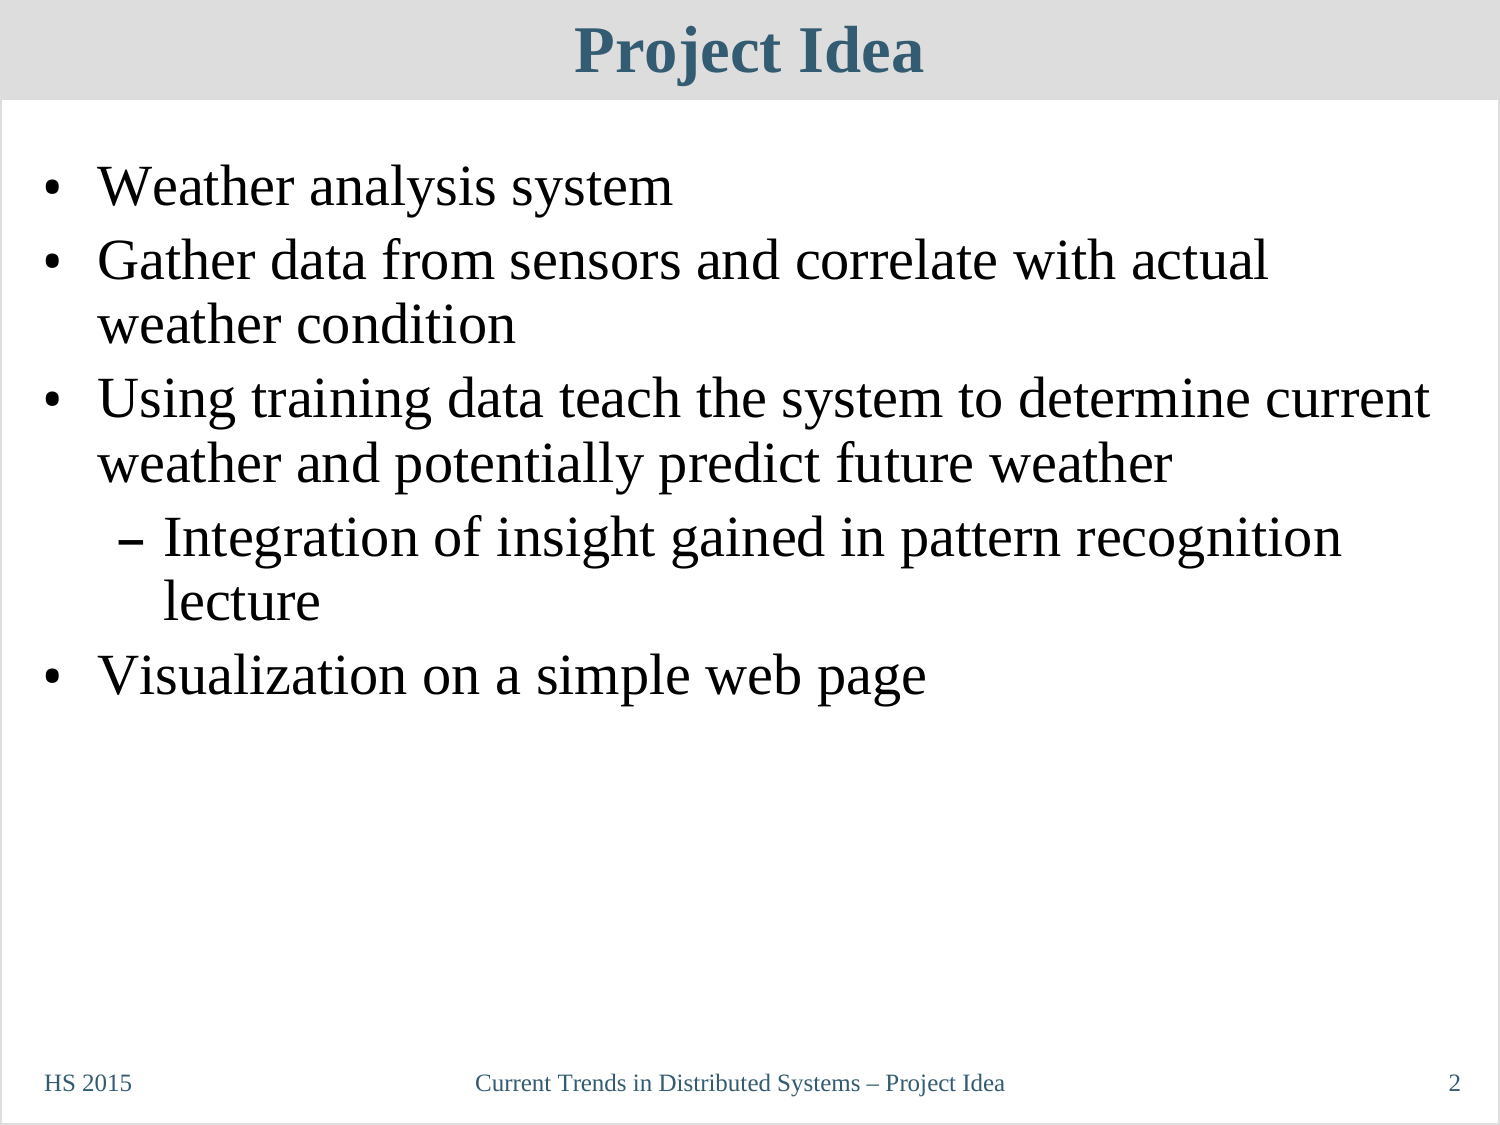

# Project Idea
Weather analysis system
Gather data from sensors and correlate with actual weather condition
Using training data teach the system to determine current weather and potentially predict future weather
Integration of insight gained in pattern recognition lecture
Visualization on a simple web page
HS 2015
Current Trends in Distributed Systems – Project Idea